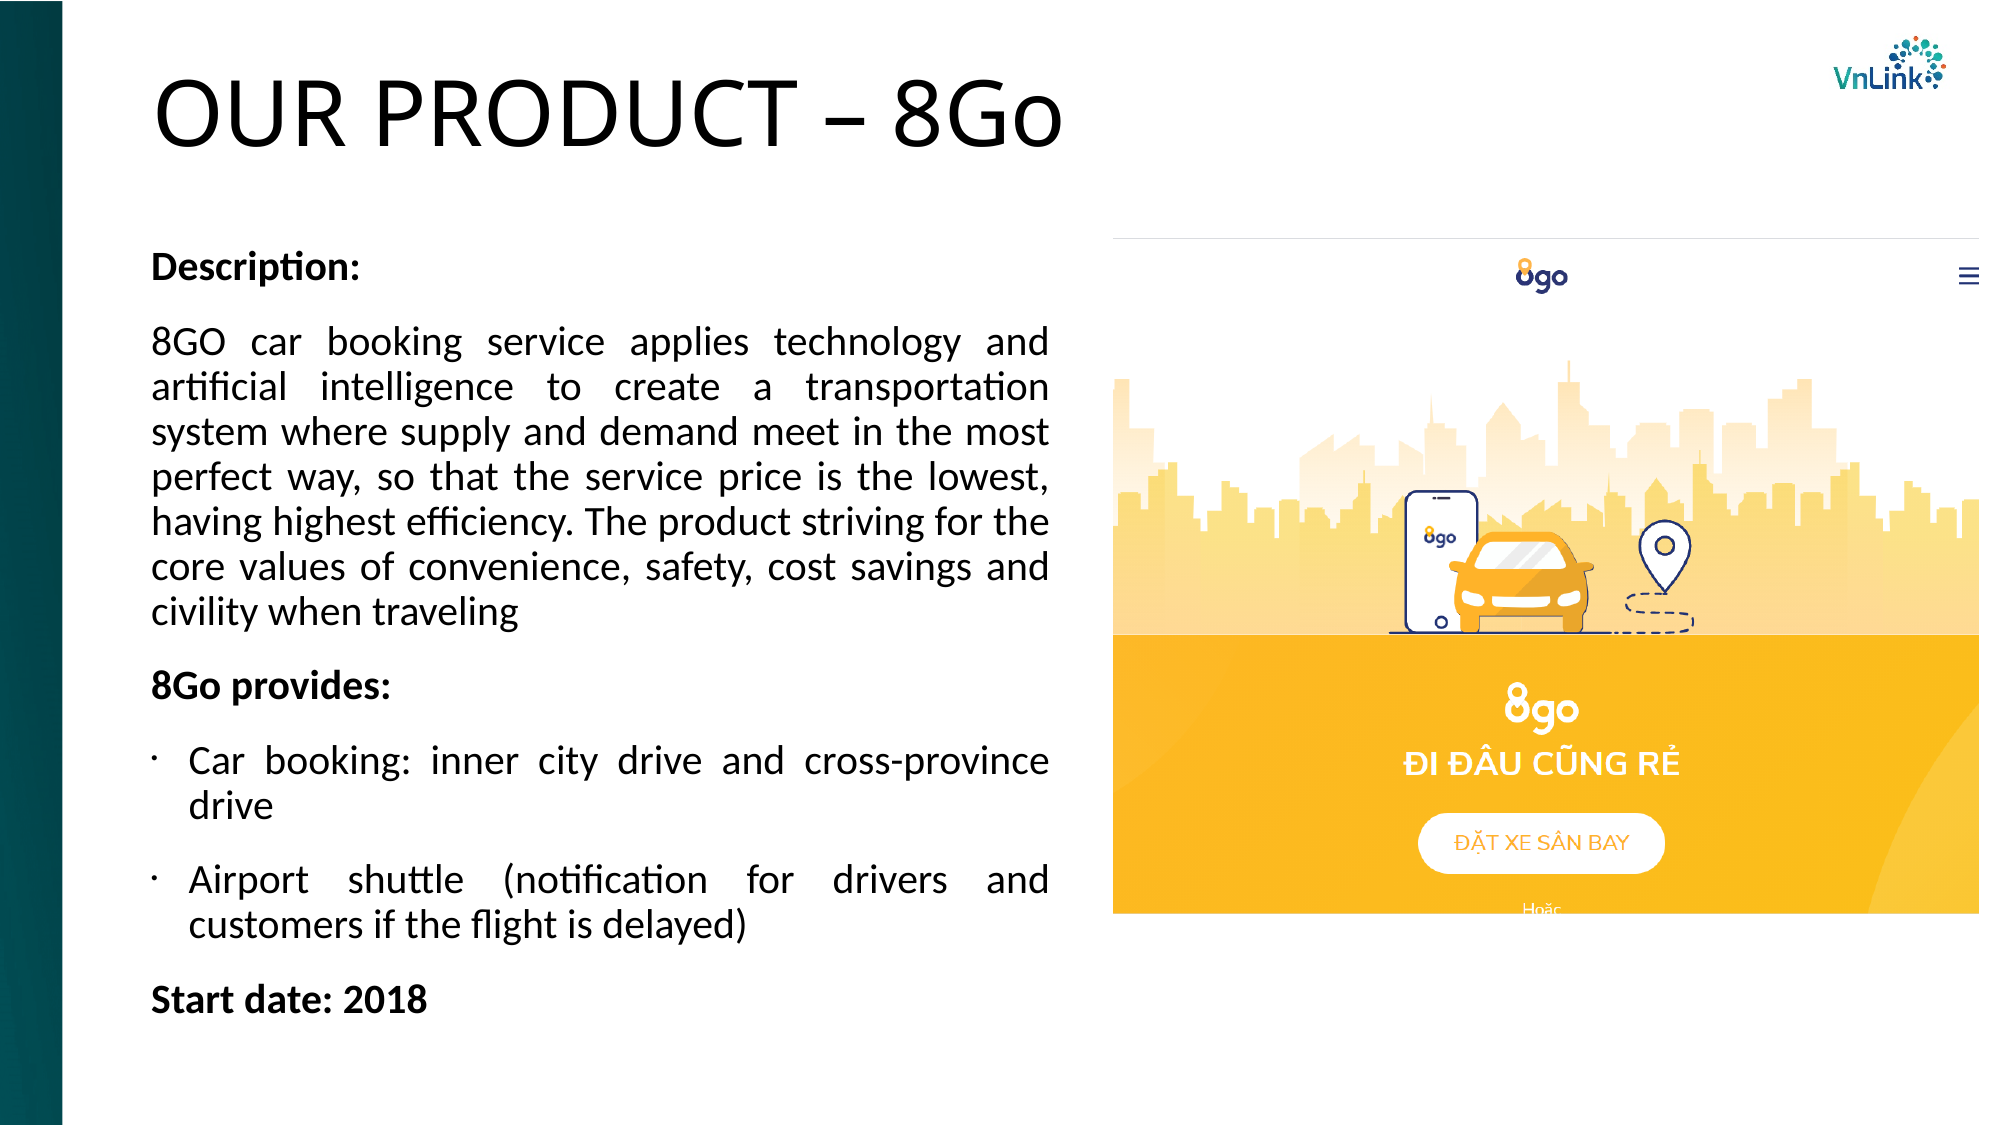

# OUR PRODUCT – 8Go
Description:
8GO car booking service applies technology and artificial intelligence to create a transportation system where supply and demand meet in the most perfect way, so that the service price is the lowest, having highest efficiency. The product striving for the core values ​​of convenience, safety, cost savings and civility when traveling
8Go provides:
Car booking: inner city drive and cross-province drive
Airport shuttle (notification for drivers and customers if the flight is delayed)
Start date: 2018